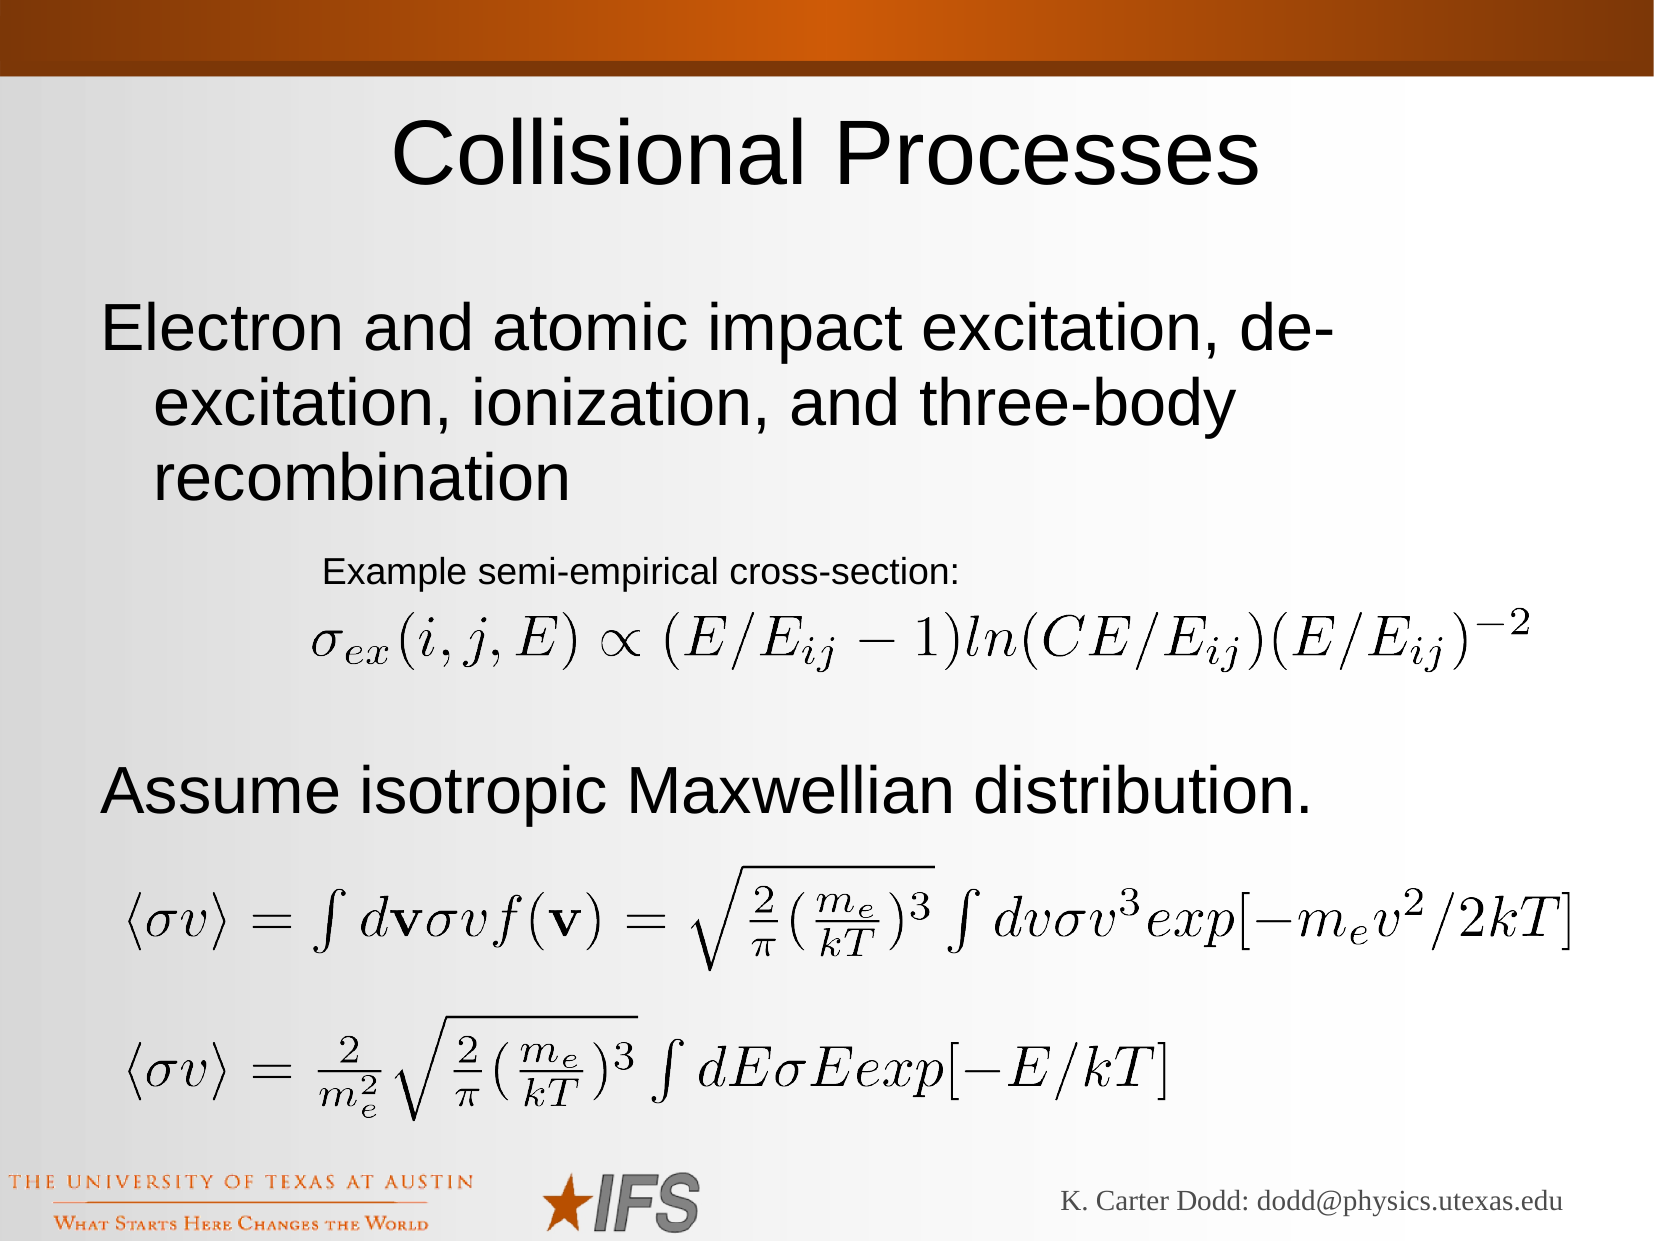

# Collisional Processes
Electron and atomic impact excitation, de-excitation, ionization, and three-body recombination
Assume isotropic Maxwellian distribution.
Example semi-empirical cross-section: